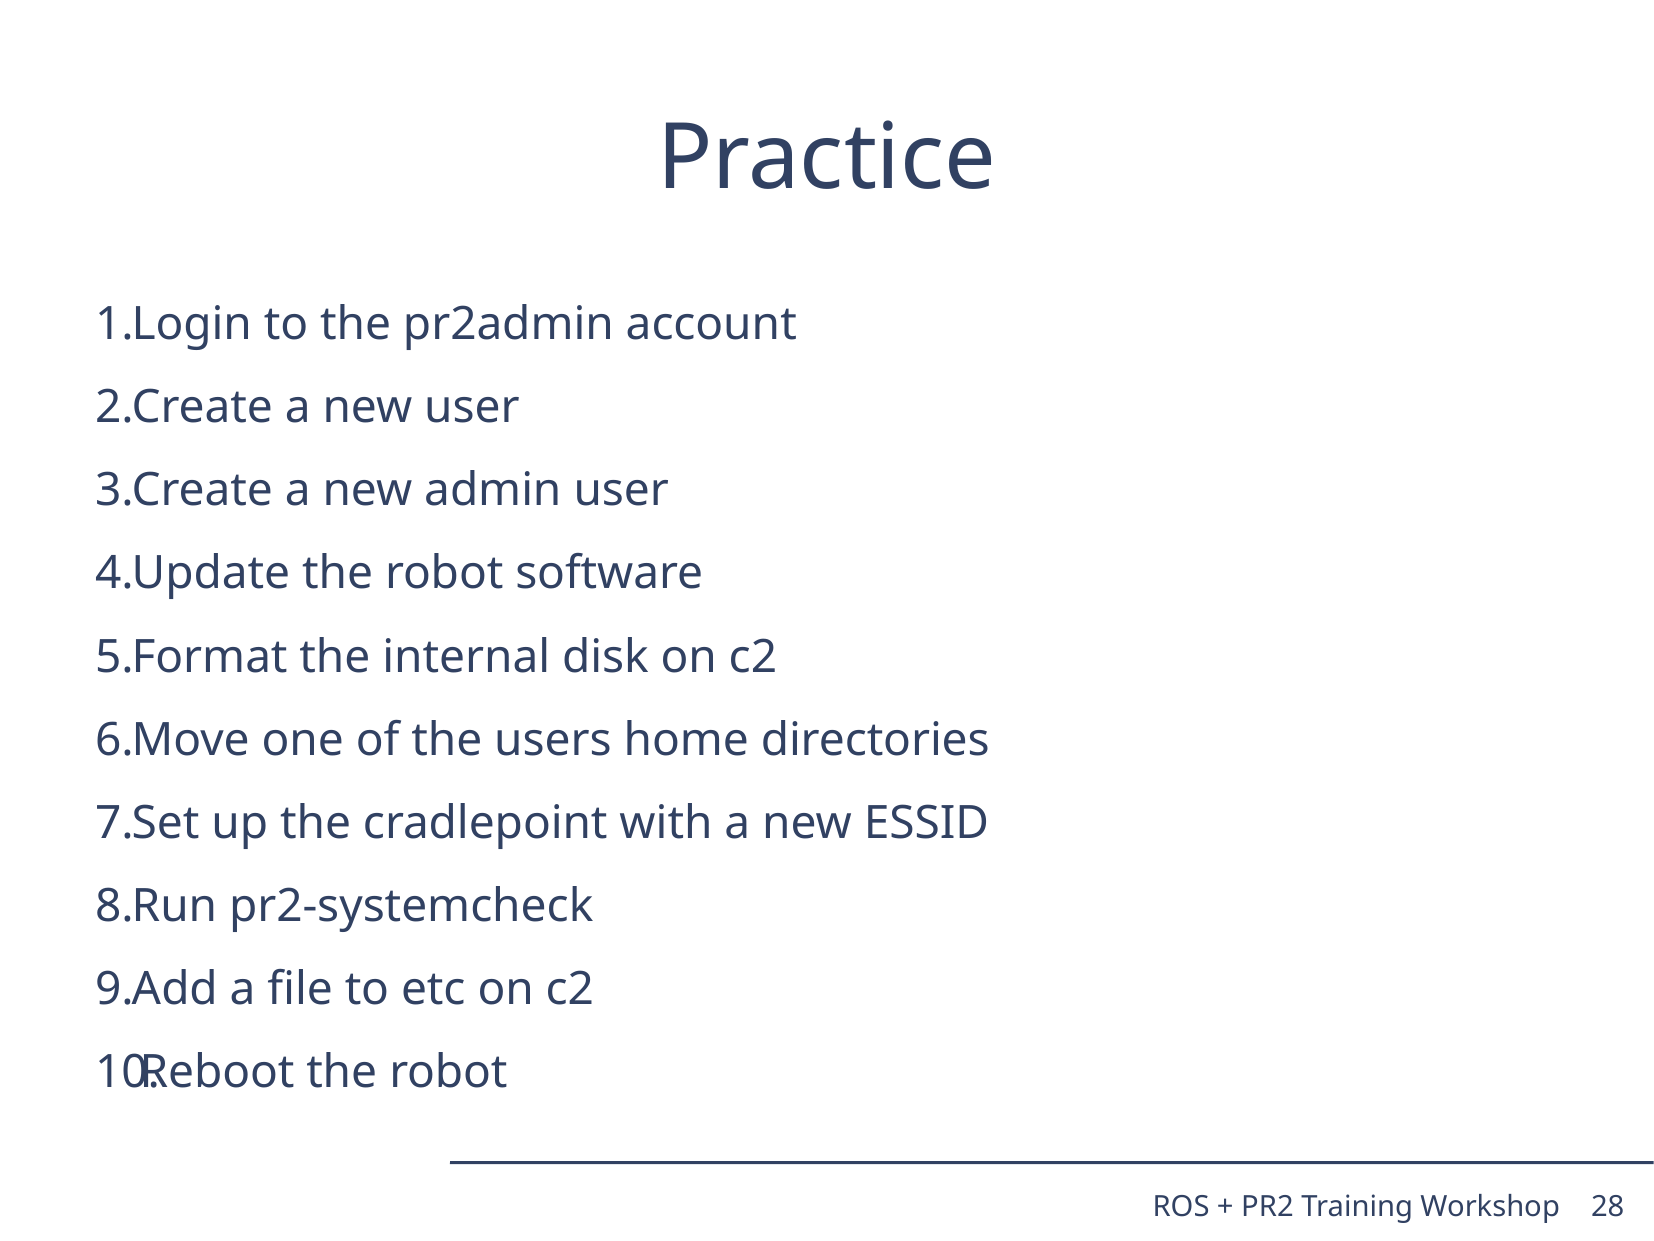

# Practice
Login to the pr2admin account
Create a new user
Create a new admin user
Update the robot software
Format the internal disk on c2
Move one of the users home directories
Set up the cradlepoint with a new ESSID
Run pr2-systemcheck
Add a file to etc on c2
Reboot the robot